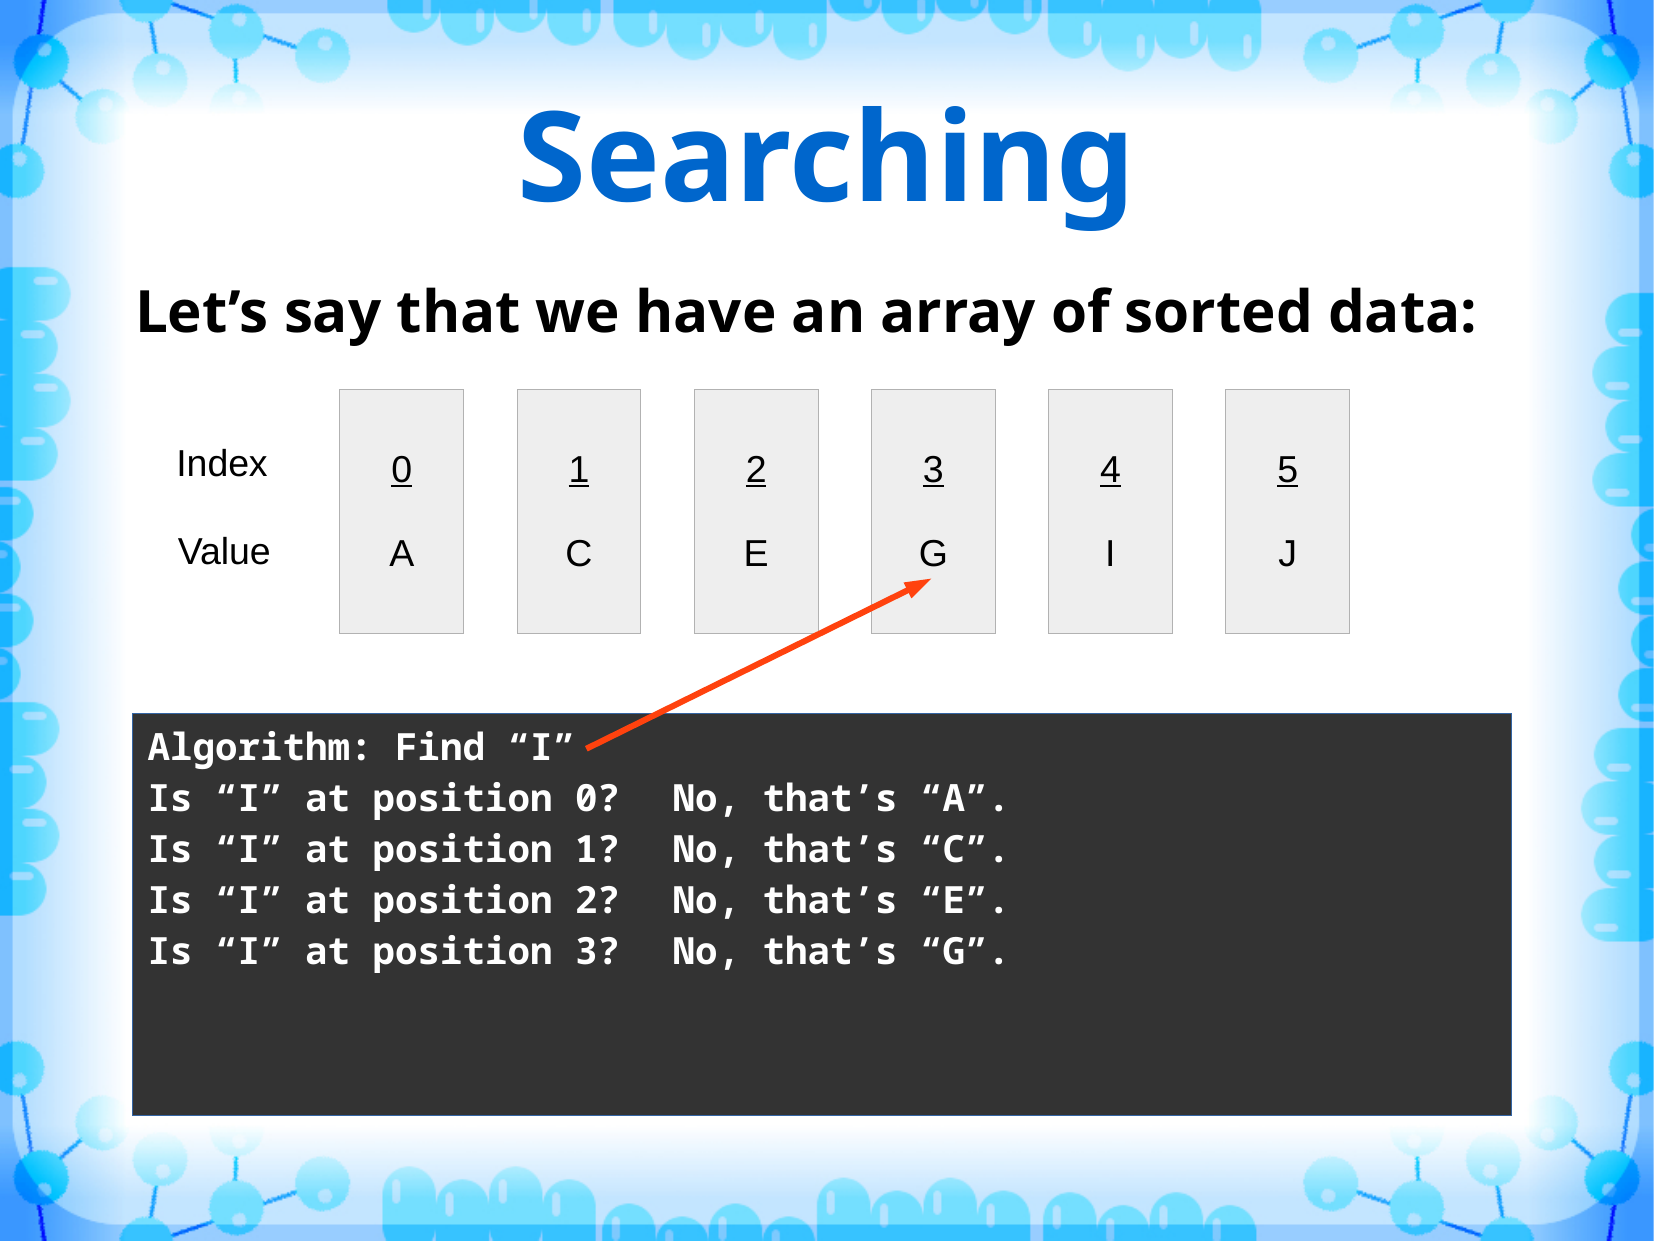

# Searching
Let’s say that we have an array of sorted data:
0
A
1
C
2
E
3
G
4
I
5
J
Index
Value
Algorithm: Find “I”
Is “I” at position 0?	No, that’s “A”.
Is “I” at position 1?	No, that’s “C”.
Is “I” at position 2?	No, that’s “E”.
Is “I” at position 3?	No, that’s “G”.